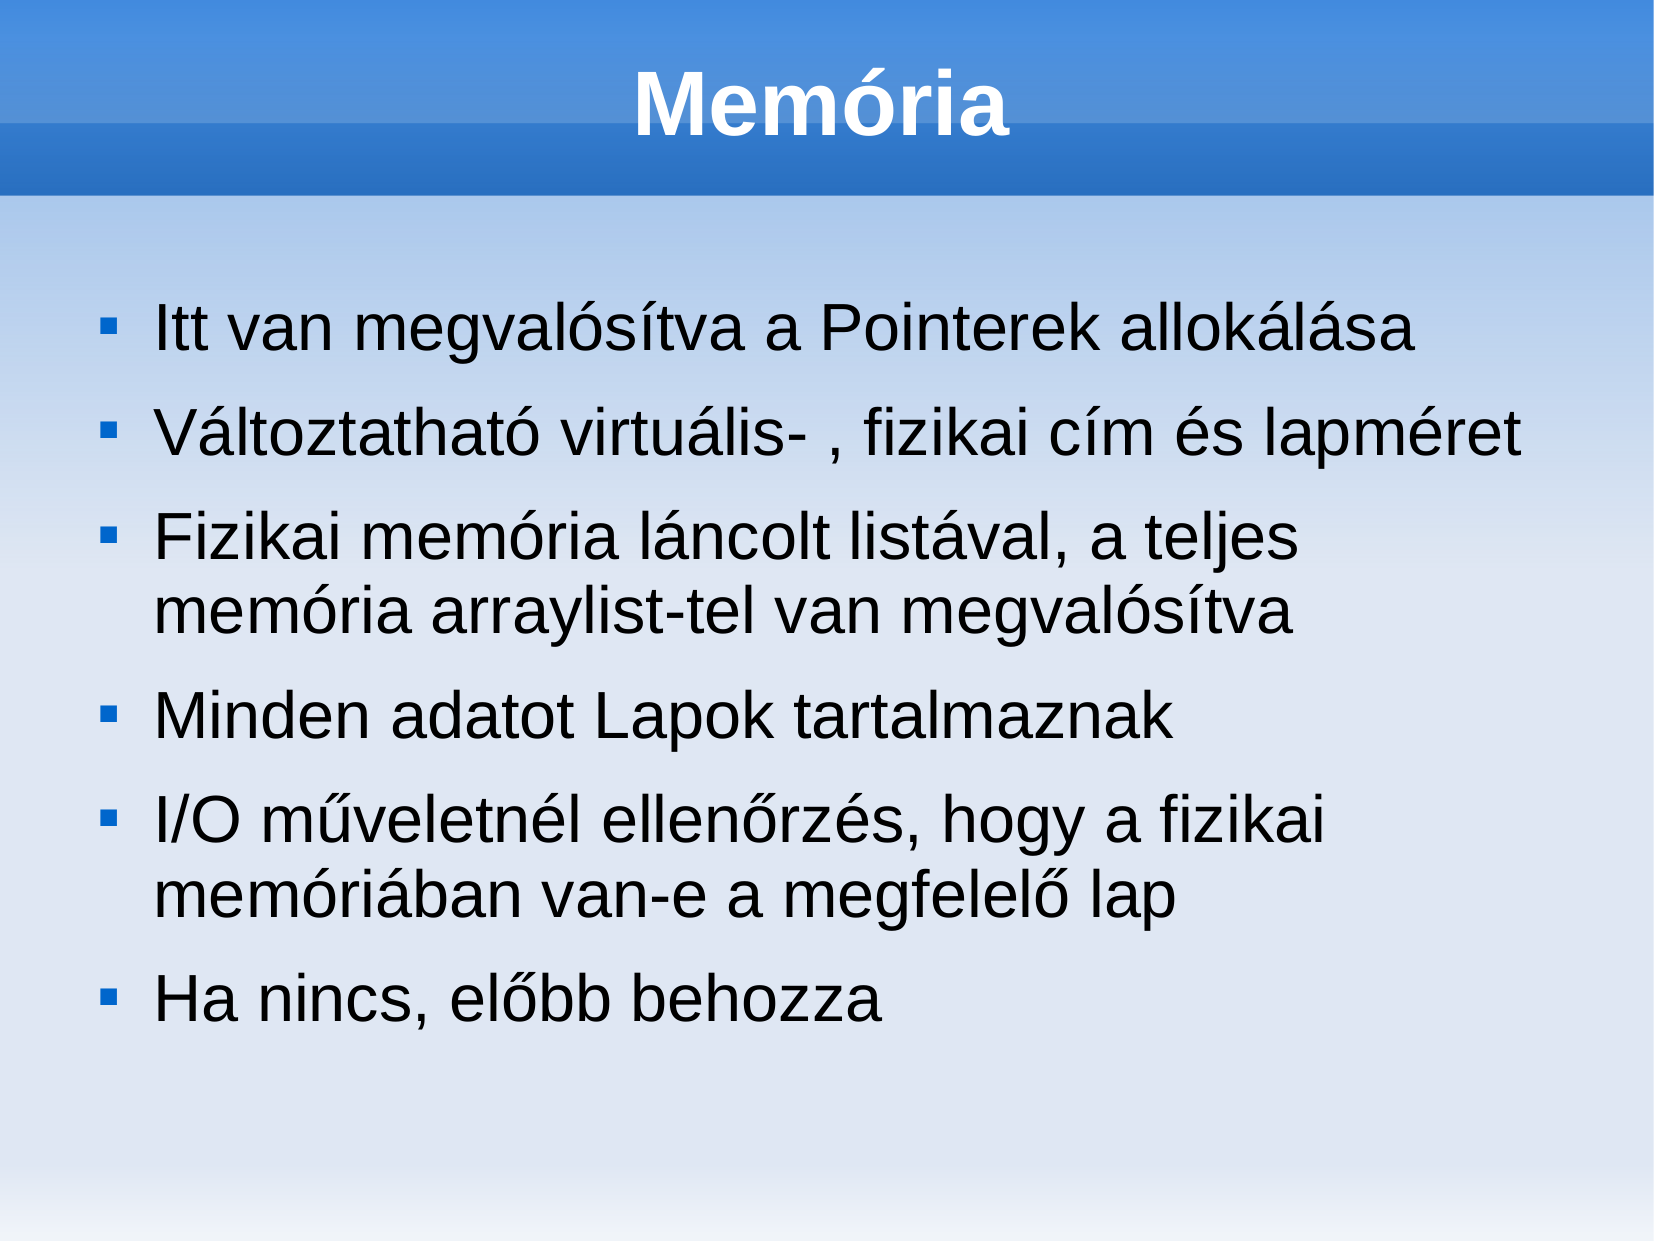

# Memória
Itt van megvalósítva a Pointerek allokálása
Változtatható virtuális- , fizikai cím és lapméret
Fizikai memória láncolt listával, a teljes memória arraylist-tel van megvalósítva
Minden adatot Lapok tartalmaznak
I/O műveletnél ellenőrzés, hogy a fizikai memóriában van-e a megfelelő lap
Ha nincs, előbb behozza